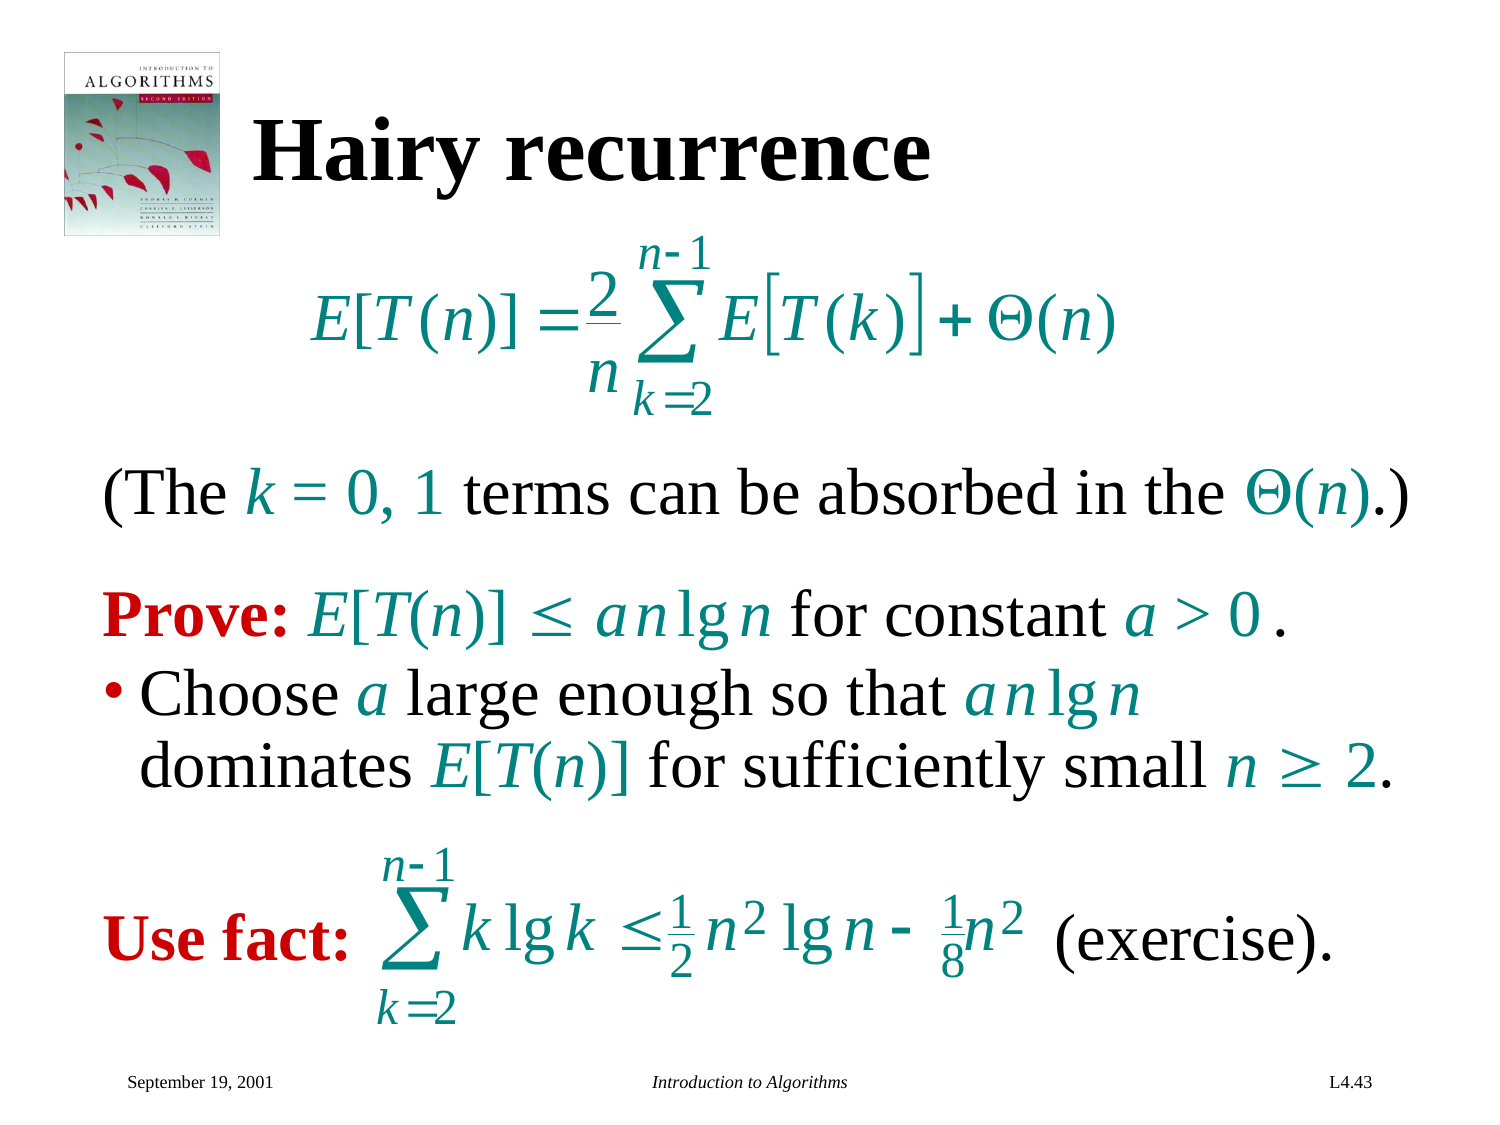

# Hairy recurrence
(The k = 0, 1 terms can be absorbed in the (n).)
Prove: E[T(n)]  a n lg n for constant a > 0 .
Choose a large enough so that a n lg n dominates E[T(n)] for sufficiently small n  2.
Use fact:
(exercise).
September 19, 2001
Introduction to Algorithms
L4.